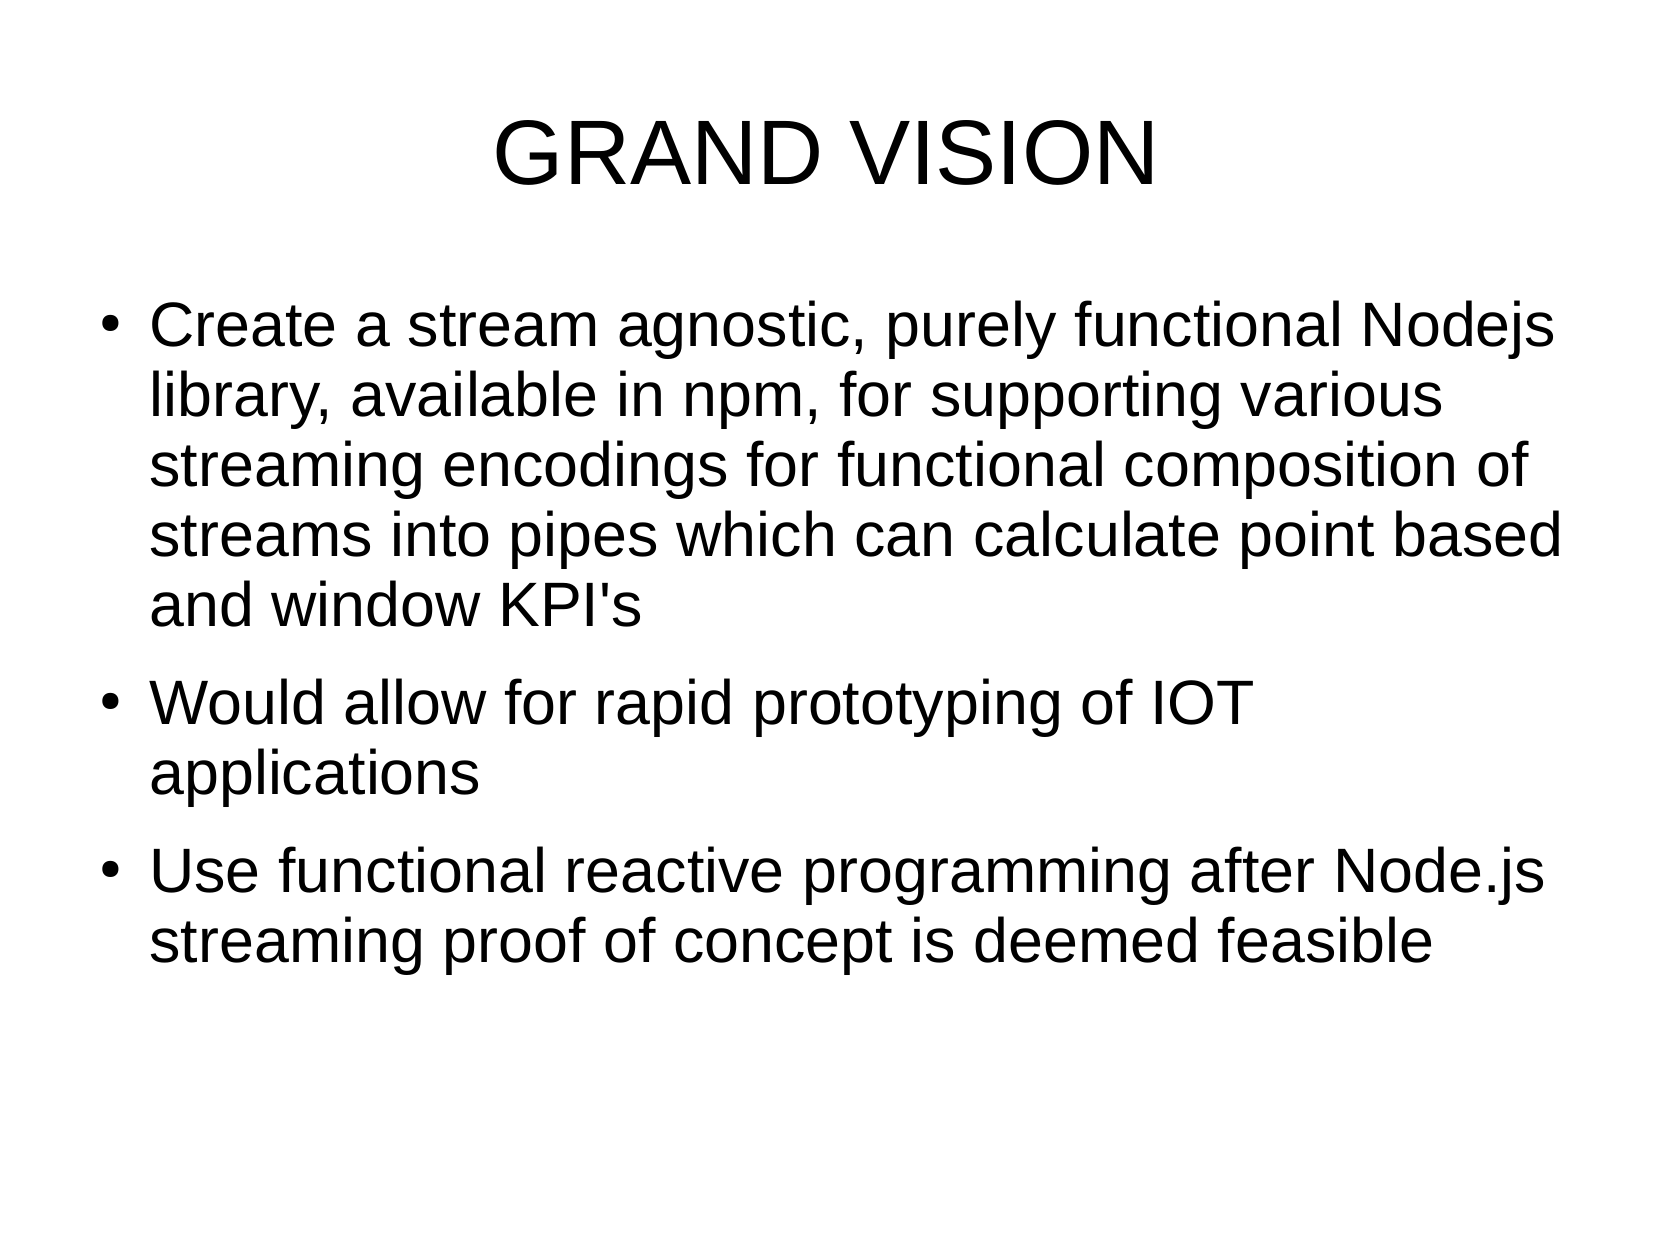

# GRAND VISION
Create a stream agnostic, purely functional Nodejs library, available in npm, for supporting various streaming encodings for functional composition of streams into pipes which can calculate point based and window KPI's
Would allow for rapid prototyping of IOT applications
Use functional reactive programming after Node.js streaming proof of concept is deemed feasible